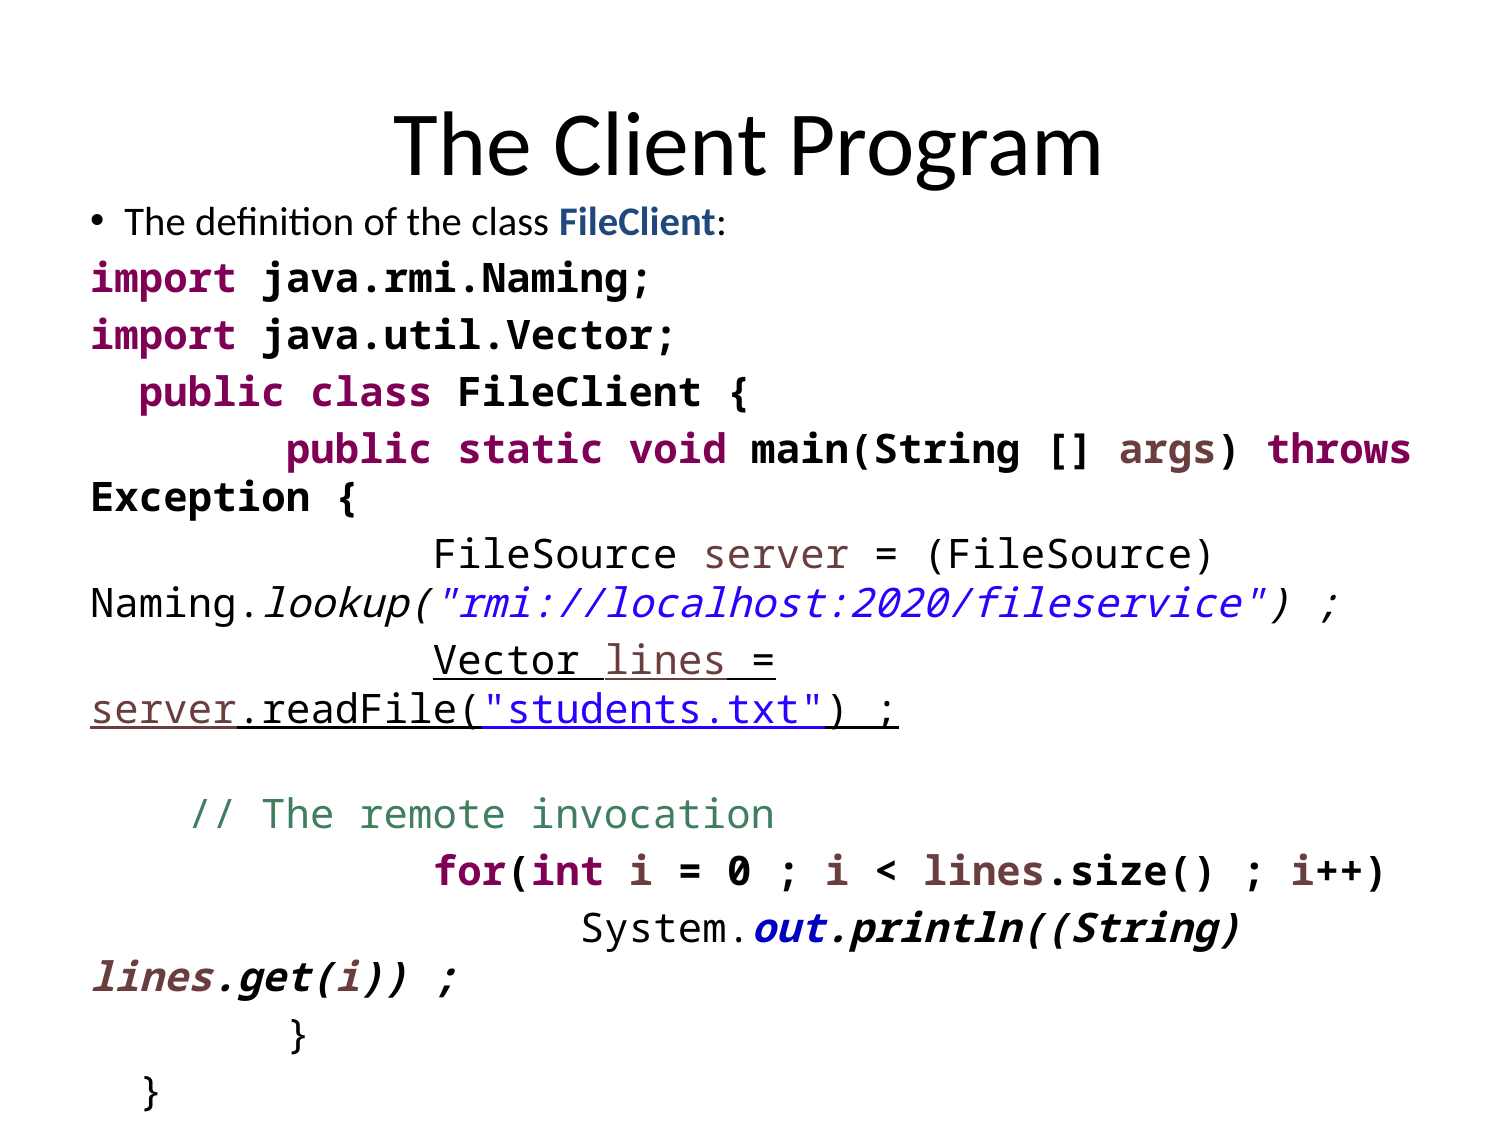

# The Client Program
The definition of the class FileClient:
import java.rmi.Naming;
import java.util.Vector;
 public class FileClient {
 public static void main(String [] args) throws Exception {
 FileSource server = (FileSource) Naming.lookup("rmi://localhost:2020/fileservice") ;
 Vector lines = server.readFile("students.txt") ;
 // The remote invocation
 for(int i = 0 ; i < lines.size() ; i++)
 System.out.println((String) lines.get(i)) ;
 }
 }